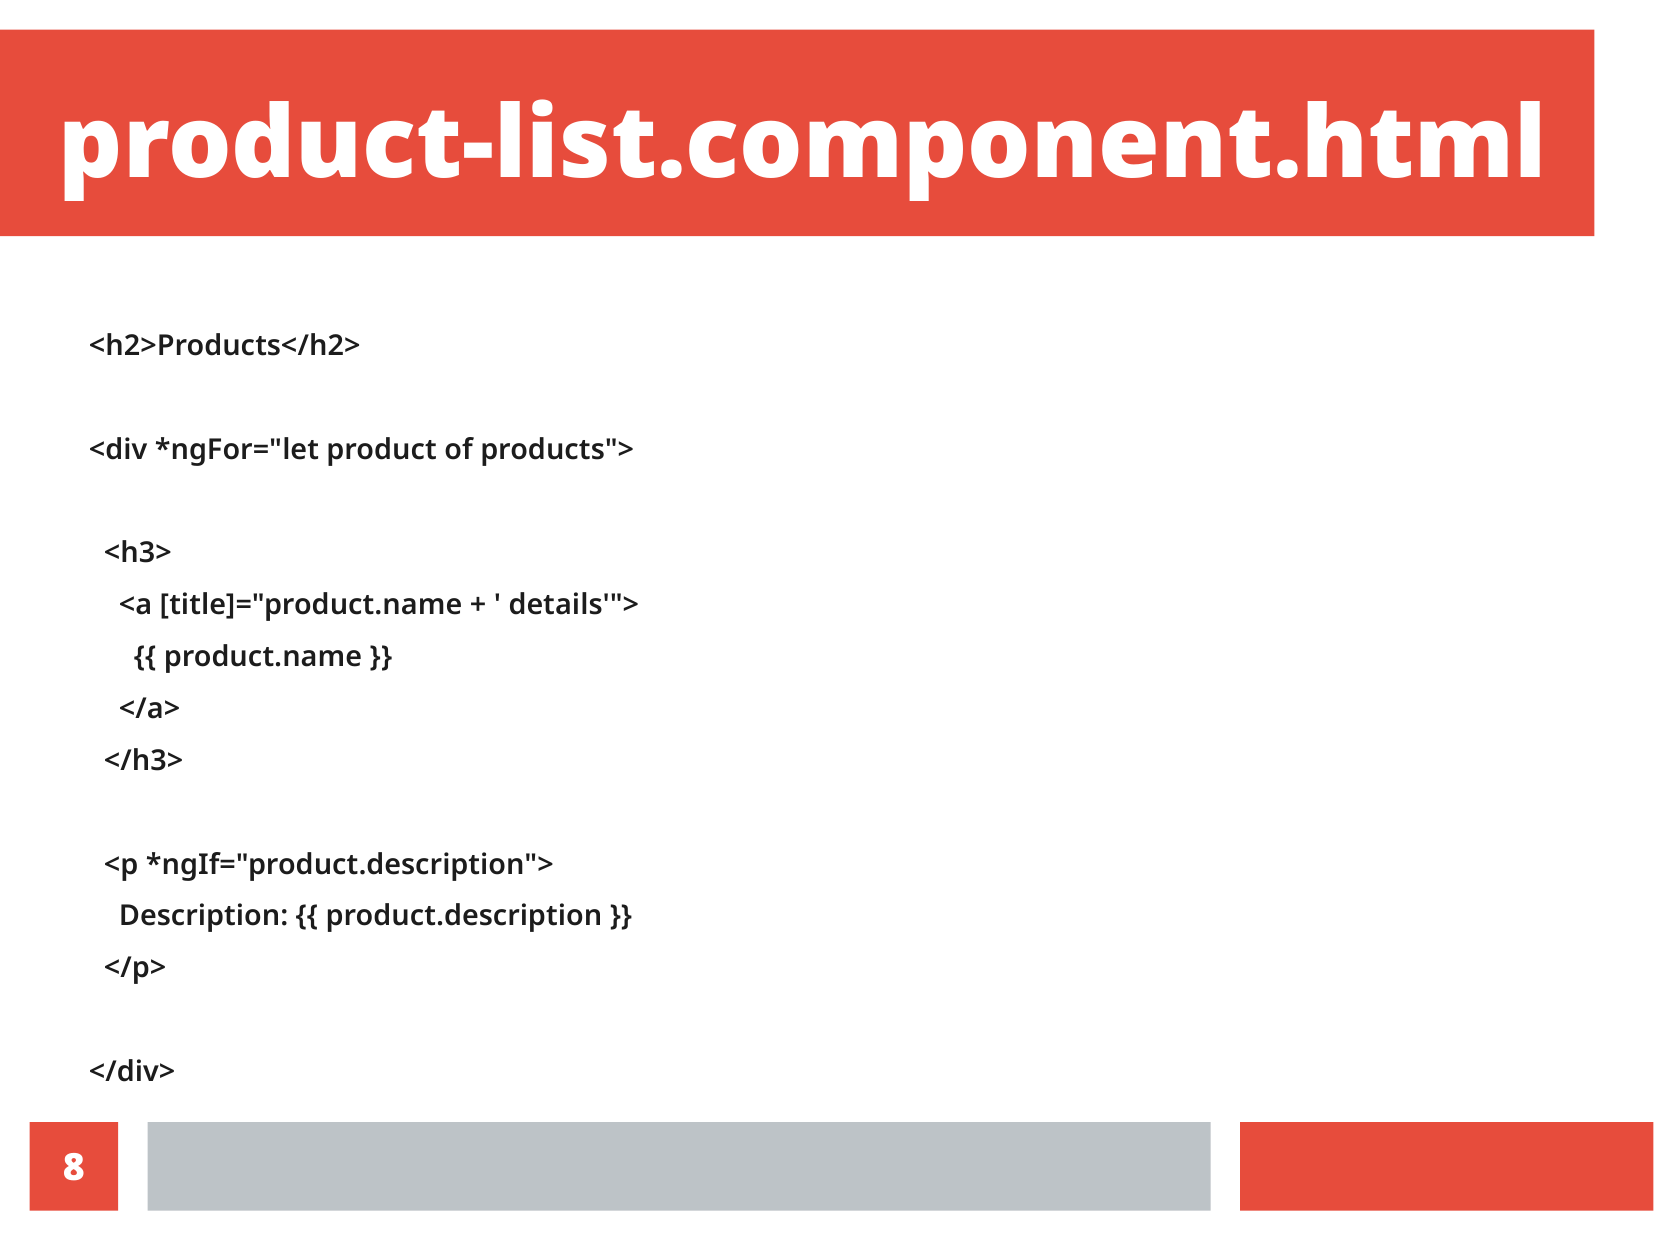

# product-list.component.html
 <h2>Products</h2>
 <div *ngFor="let product of products">
 <h3>
 <a [title]="product.name + ' details'">
 {{ product.name }}
 </a>
 </h3>
 <p *ngIf="product.description">
 Description: {{ product.description }}
 </p>
 </div>
8